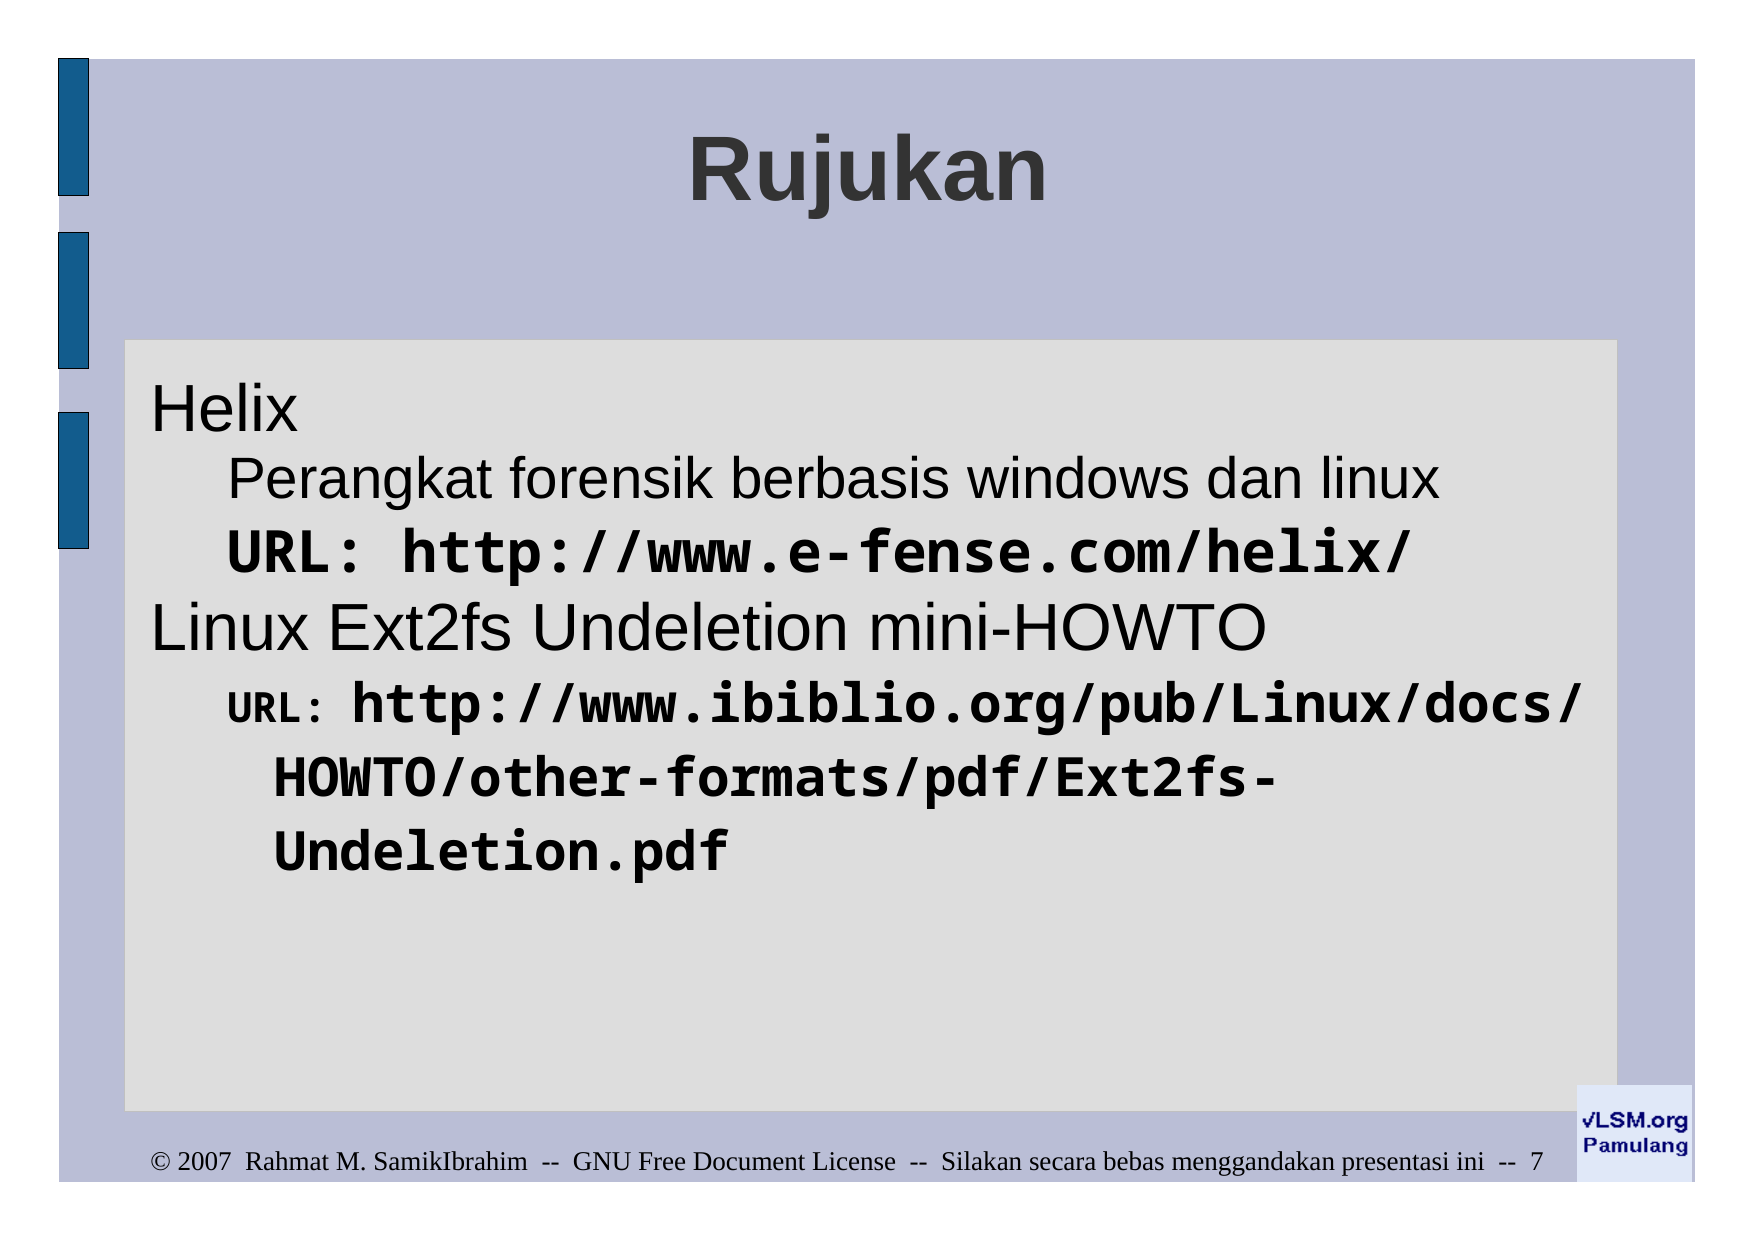

# Rujukan
Helix
Perangkat forensik berbasis windows dan linux
URL: http://www.e-fense.com/helix/
Linux Ext2fs Undeletion mini-HOWTO
URL: http://www.ibiblio.org/pub/Linux/docs/ HOWTO/other-formats/pdf/Ext2fs-Undeletion.pdf